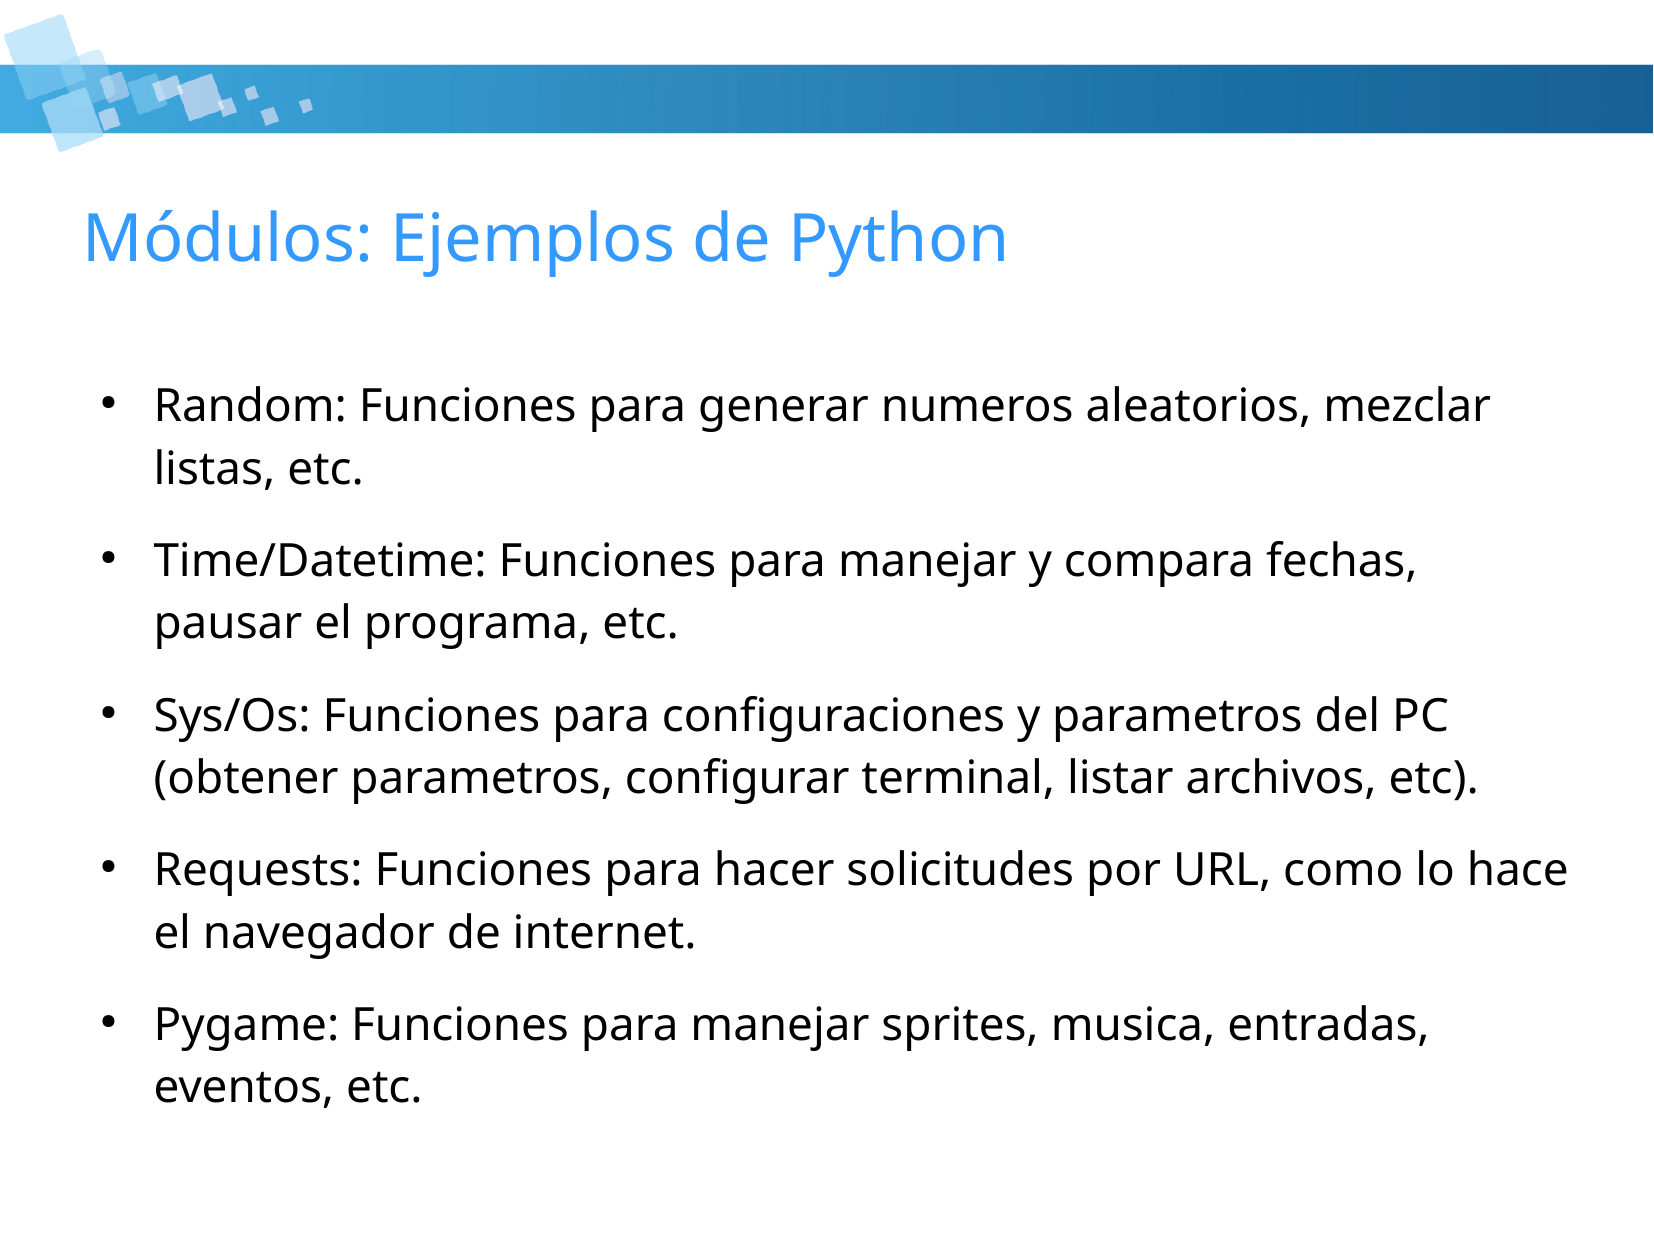

# Módulos: Ejemplos de Python
Random: Funciones para generar numeros aleatorios, mezclar listas, etc.
Time/Datetime: Funciones para manejar y compara fechas, pausar el programa, etc.
Sys/Os: Funciones para configuraciones y parametros del PC (obtener parametros, configurar terminal, listar archivos, etc).
Requests: Funciones para hacer solicitudes por URL, como lo hace el navegador de internet.
Pygame: Funciones para manejar sprites, musica, entradas, eventos, etc.